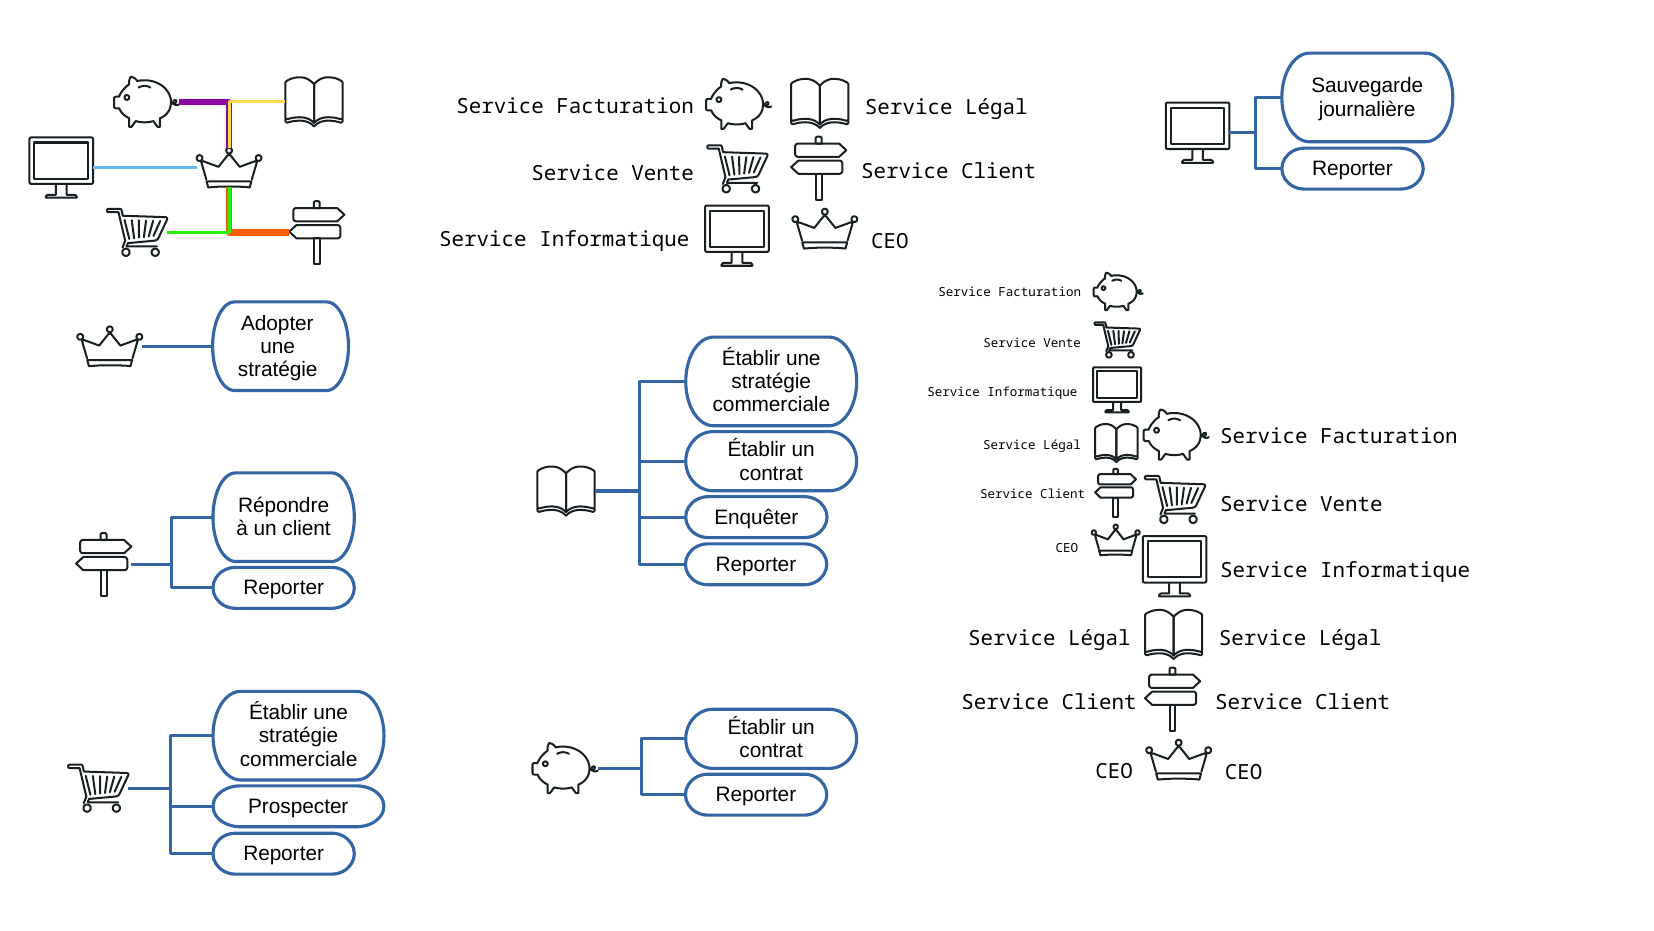

Sauvegarde journalière
Service Facturation
Service Légal
Service Vente
Reporter
Service Client
CEO
Service Informatique
Service Facturation
Service Vente
Service Informatique
Service Légal
Service Client
CEO
Adopter une stratégie
Établir une stratégie commerciale
Service Facturation
Établir un contrat
Répondre à un client
Service Vente
Enquêter
Reporter
Service Informatique
Reporter
Service Légal
Service Légal
Service Client
Service Client
Établir une stratégie commerciale
Établir un contrat
CEO
CEO
Reporter
Prospecter
Reporter